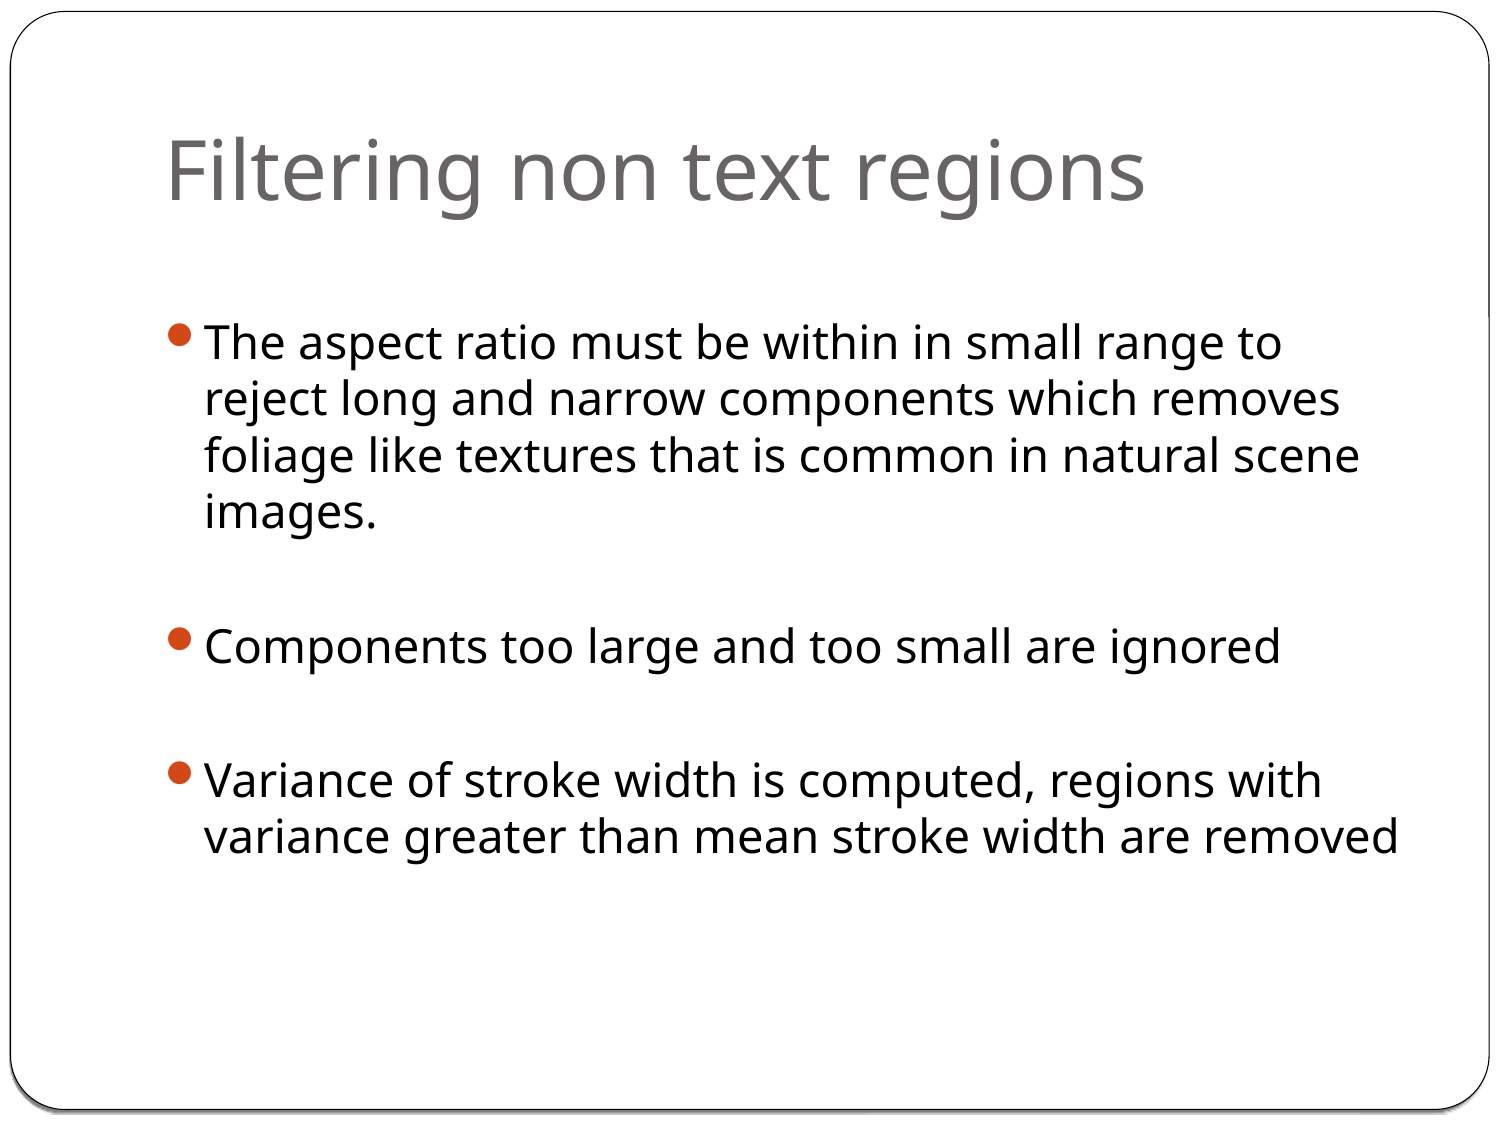

# Filtering non text regions
The aspect ratio must be within in small range to reject long and narrow components which removes foliage like textures that is common in natural scene images.
Components too large and too small are ignored
Variance of stroke width is computed, regions with variance greater than mean stroke width are removed